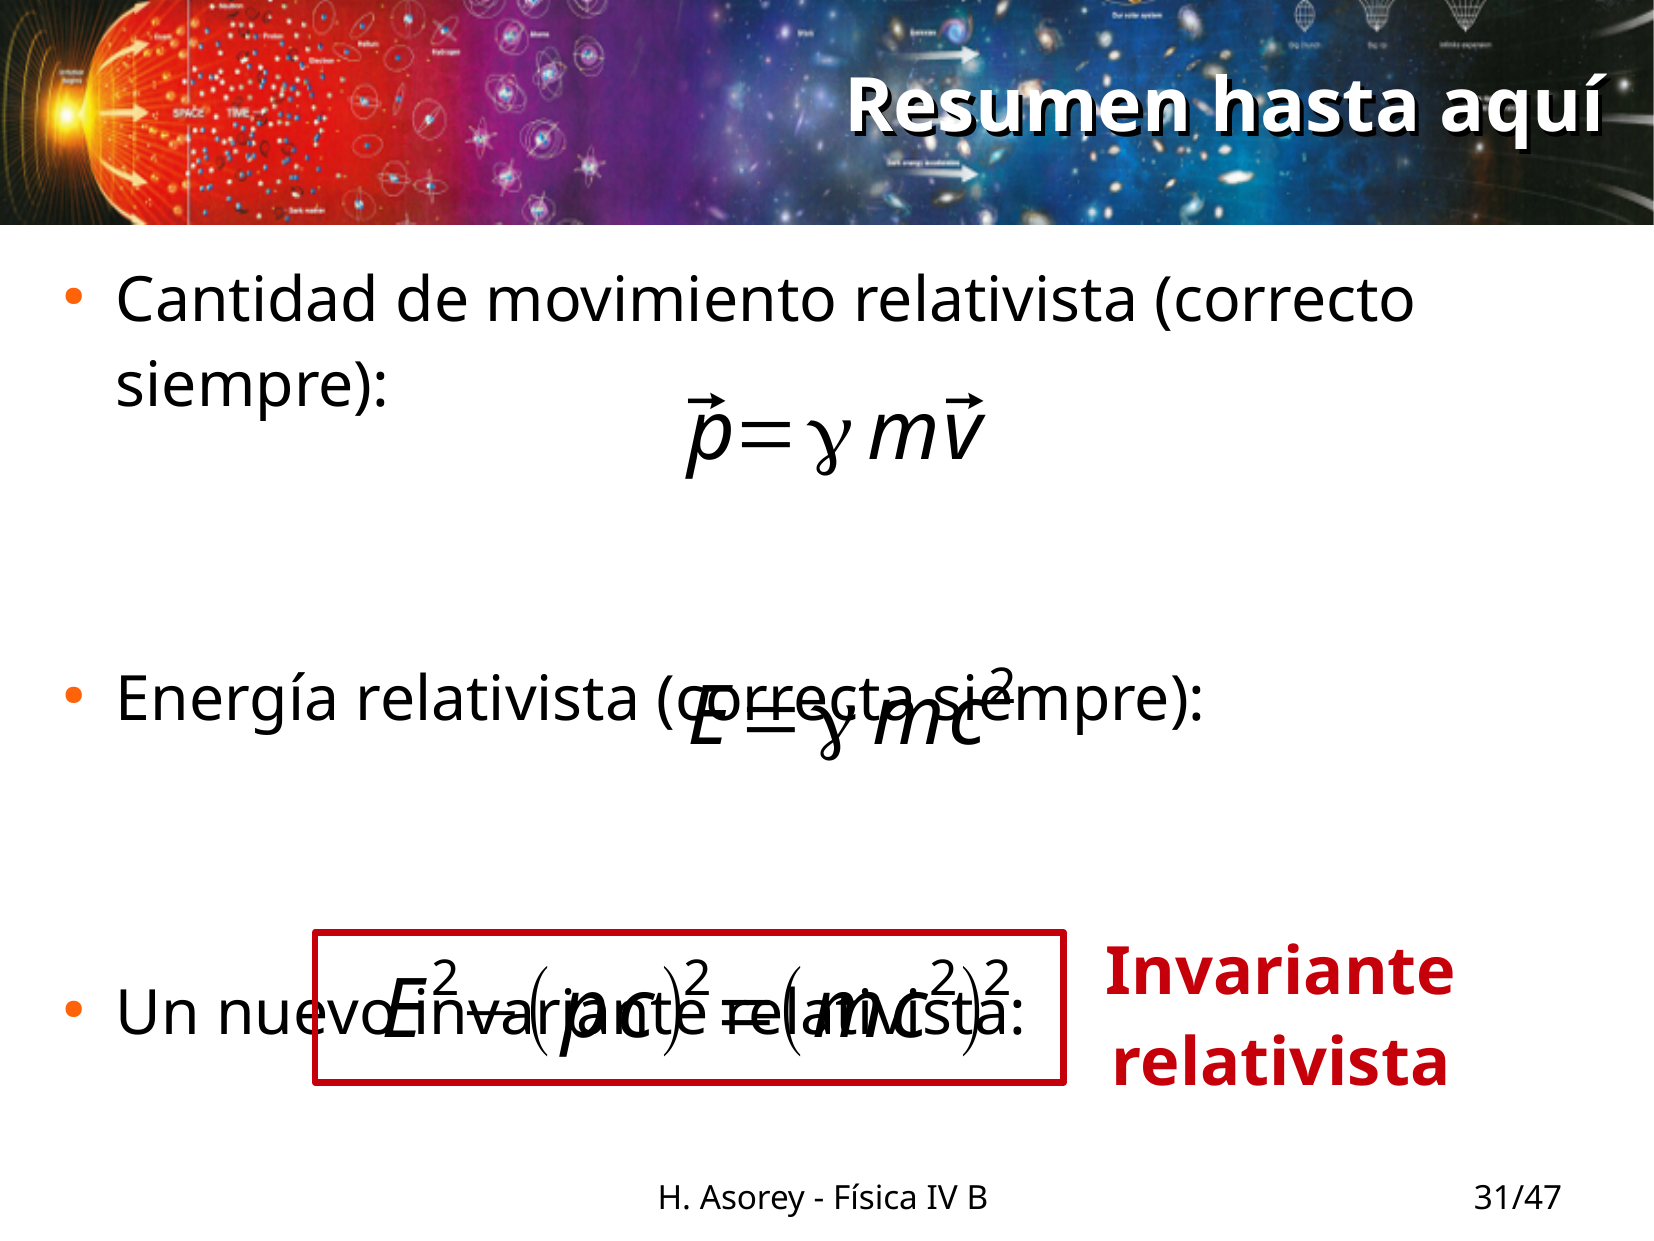

# Resumen hasta aquí
Cantidad de movimiento relativista (correcto siempre):
Energía relativista (correcta siempre):
Un nuevo invariante relativista:
Invariante relativista
H. Asorey - Física IV B
31